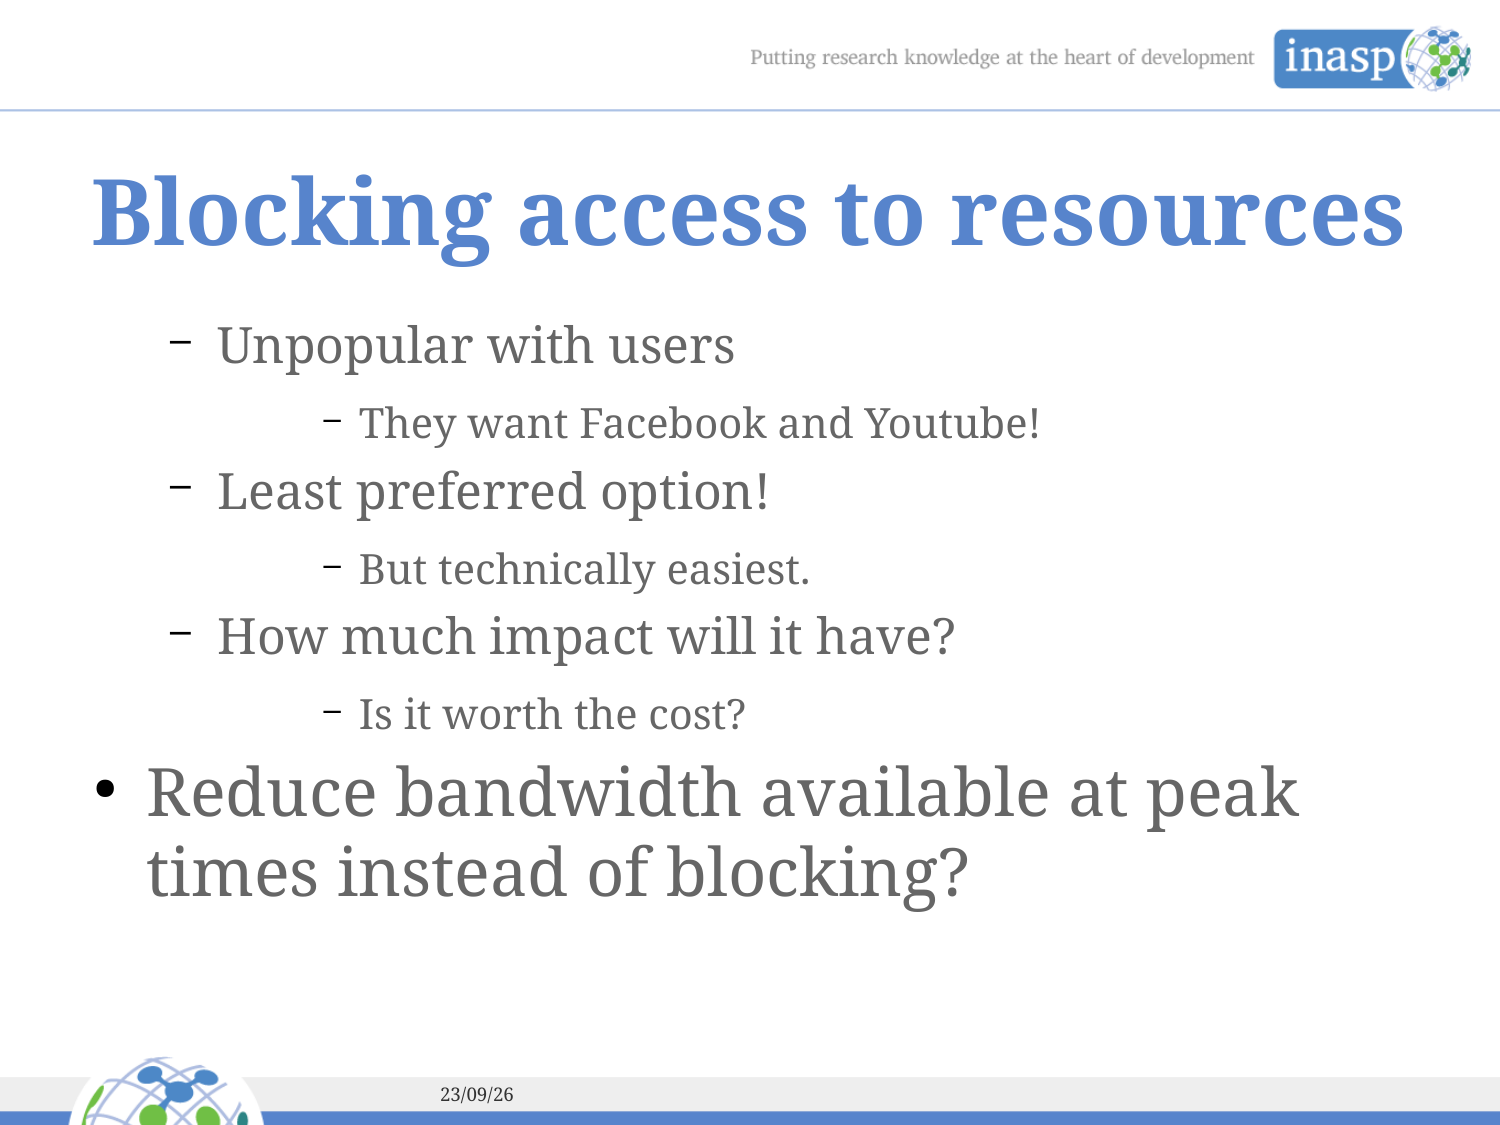

# Blocking access to resources
Unpopular with users
They want Facebook and Youtube!
Least preferred option!
But technically easiest.
How much impact will it have?
Is it worth the cost?
Reduce bandwidth available at peak times instead of blocking?